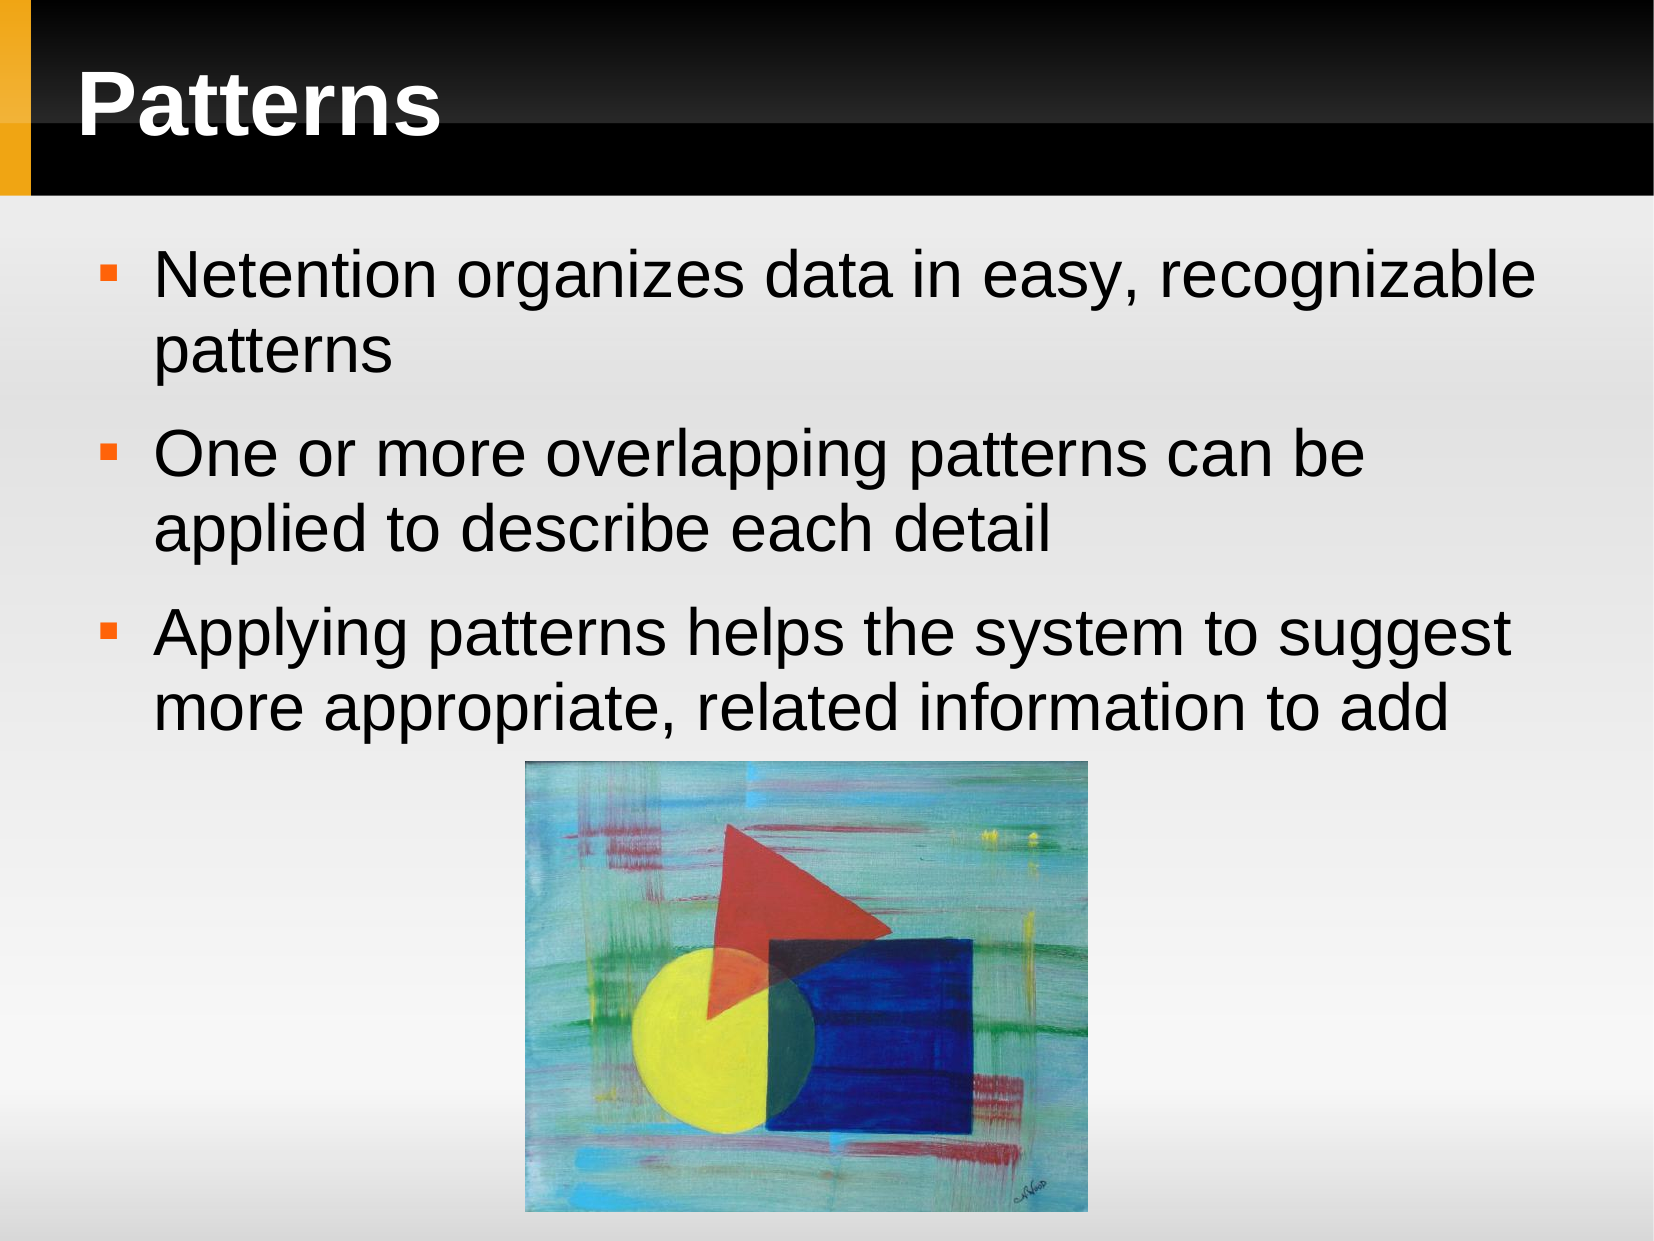

# Patterns
Netention organizes data in easy, recognizable patterns
One or more overlapping patterns can be applied to describe each detail
Applying patterns helps the system to suggest more appropriate, related information to add